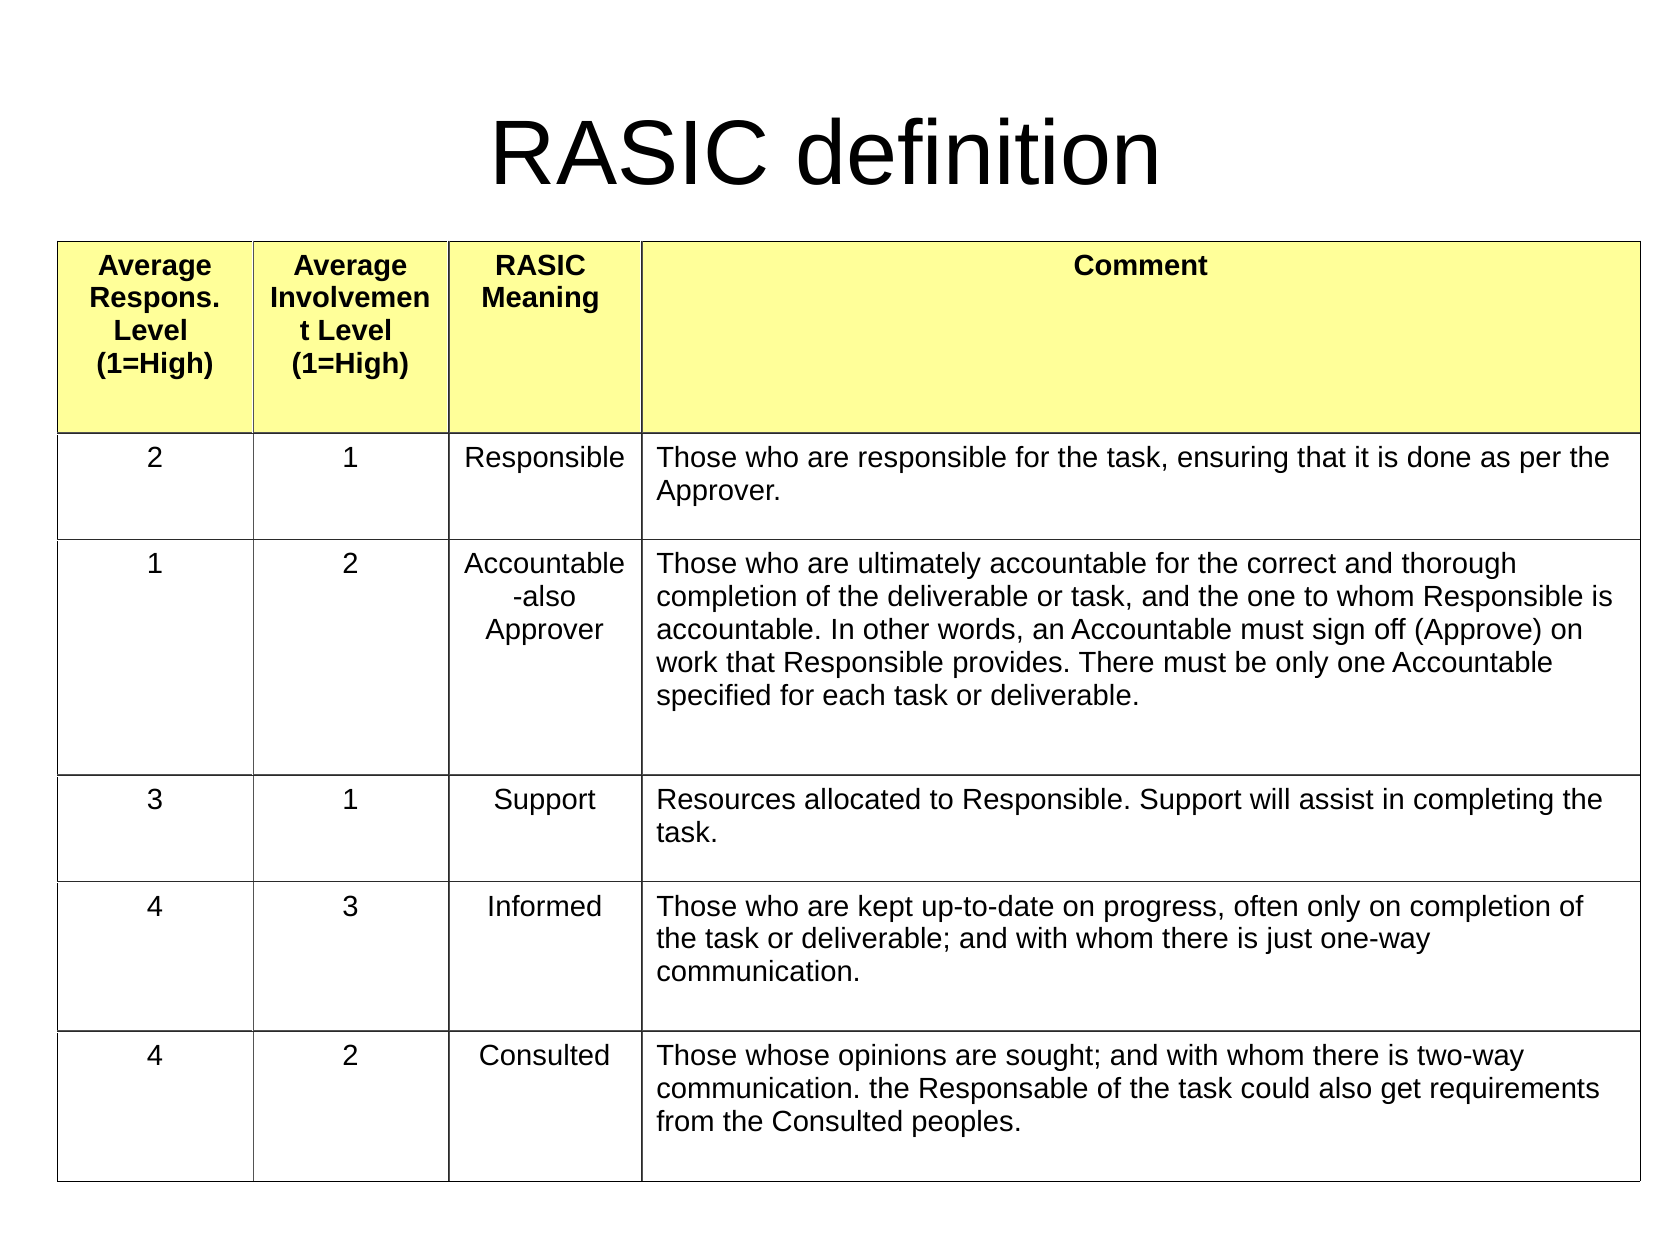

# RASIC definition
| Average Respons. Level (1=High) | Average Involvement Level (1=High) | RASIC Meaning | Comment |
| --- | --- | --- | --- |
| 2 | 1 | Responsible | Those who are responsible for the task, ensuring that it is done as per the Approver. |
| 1 | 2 | Accountable -also Approver | Those who are ultimately accountable for the correct and thorough completion of the deliverable or task, and the one to whom Responsible is accountable. In other words, an Accountable must sign off (Approve) on work that Responsible provides. There must be only one Accountable specified for each task or deliverable. |
| 3 | 1 | Support | Resources allocated to Responsible. Support will assist in completing the task. |
| 4 | 3 | Informed | Those who are kept up-to-date on progress, often only on completion of the task or deliverable; and with whom there is just one-way communication. |
| 4 | 2 | Consulted | Those whose opinions are sought; and with whom there is two-way communication. the Responsable of the task could also get requirements from the Consulted peoples. |